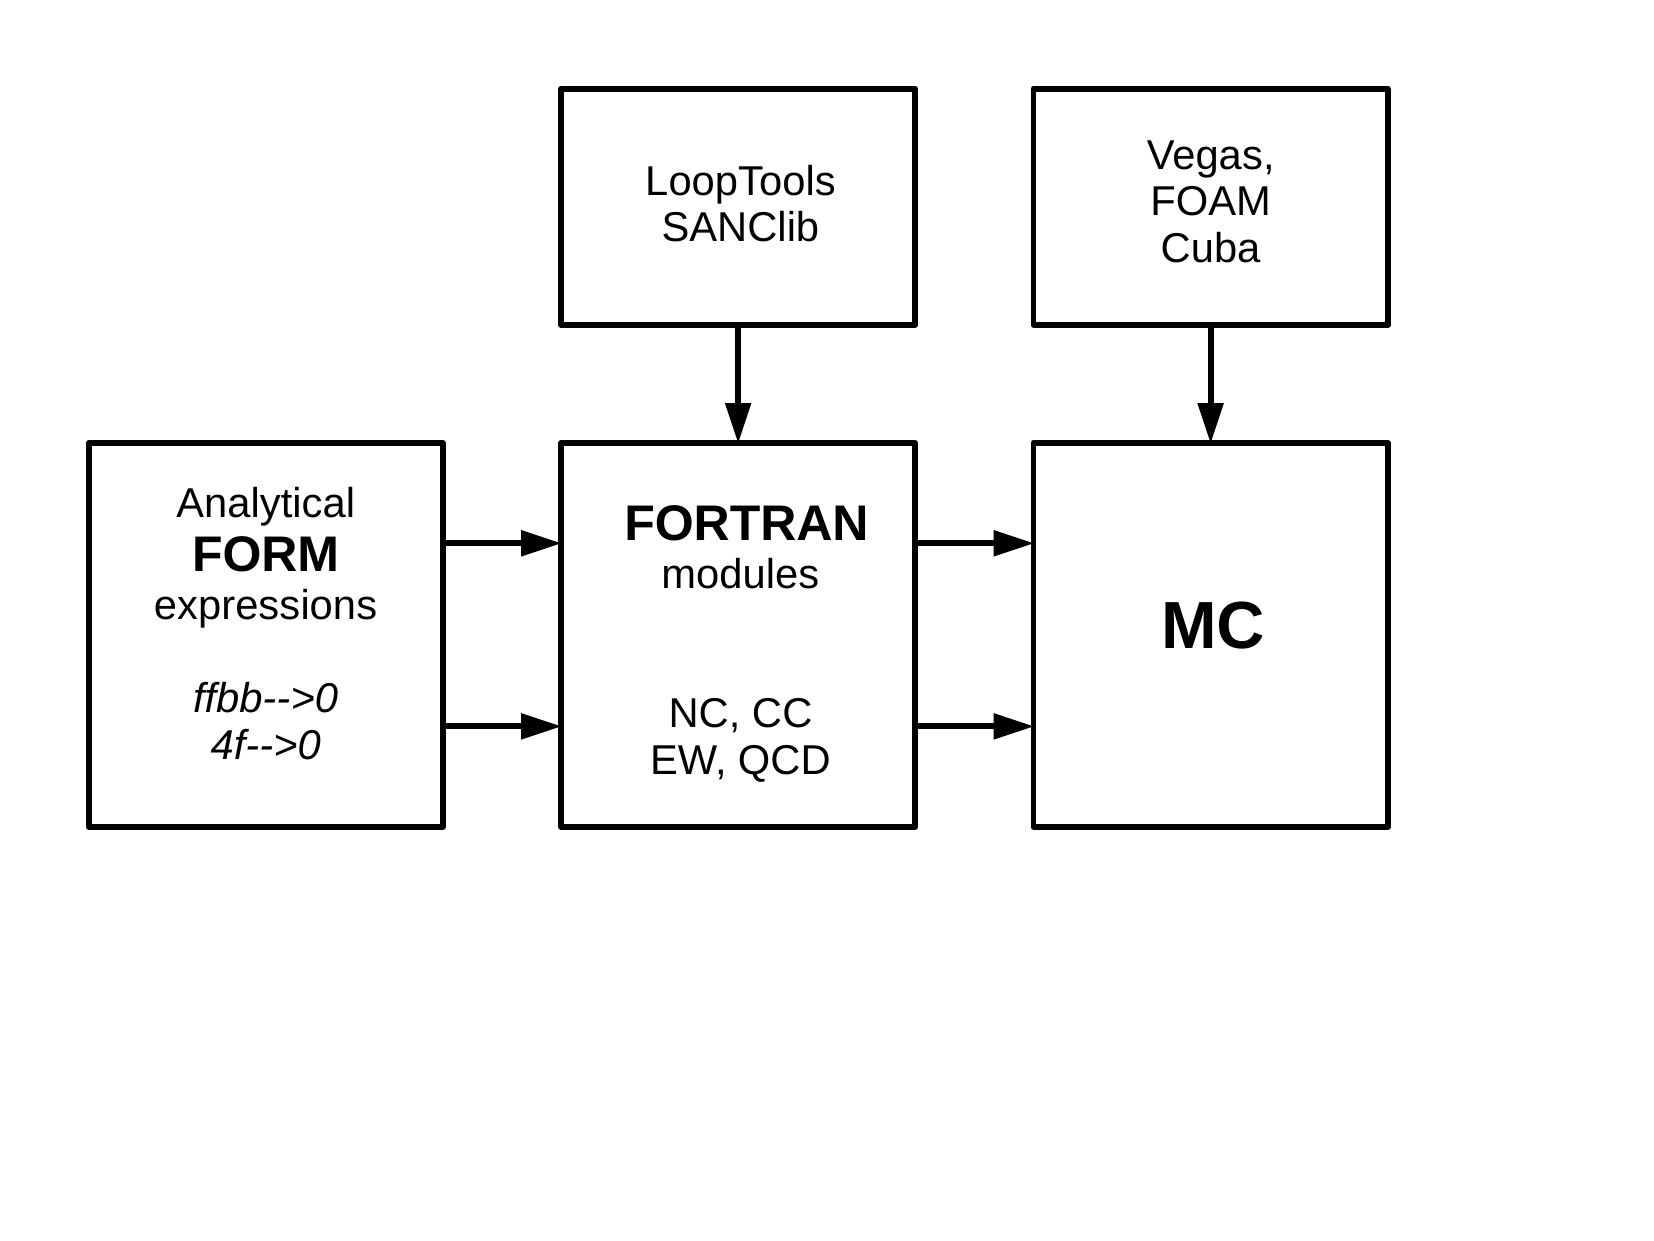

LoopTools
SANClib
Vegas,
FOAM
Cuba
Analytical FORM
expressions
ffbb-->0
4f-->0
 FORTRAN
modules
NC, CC
EW, QCD
MC